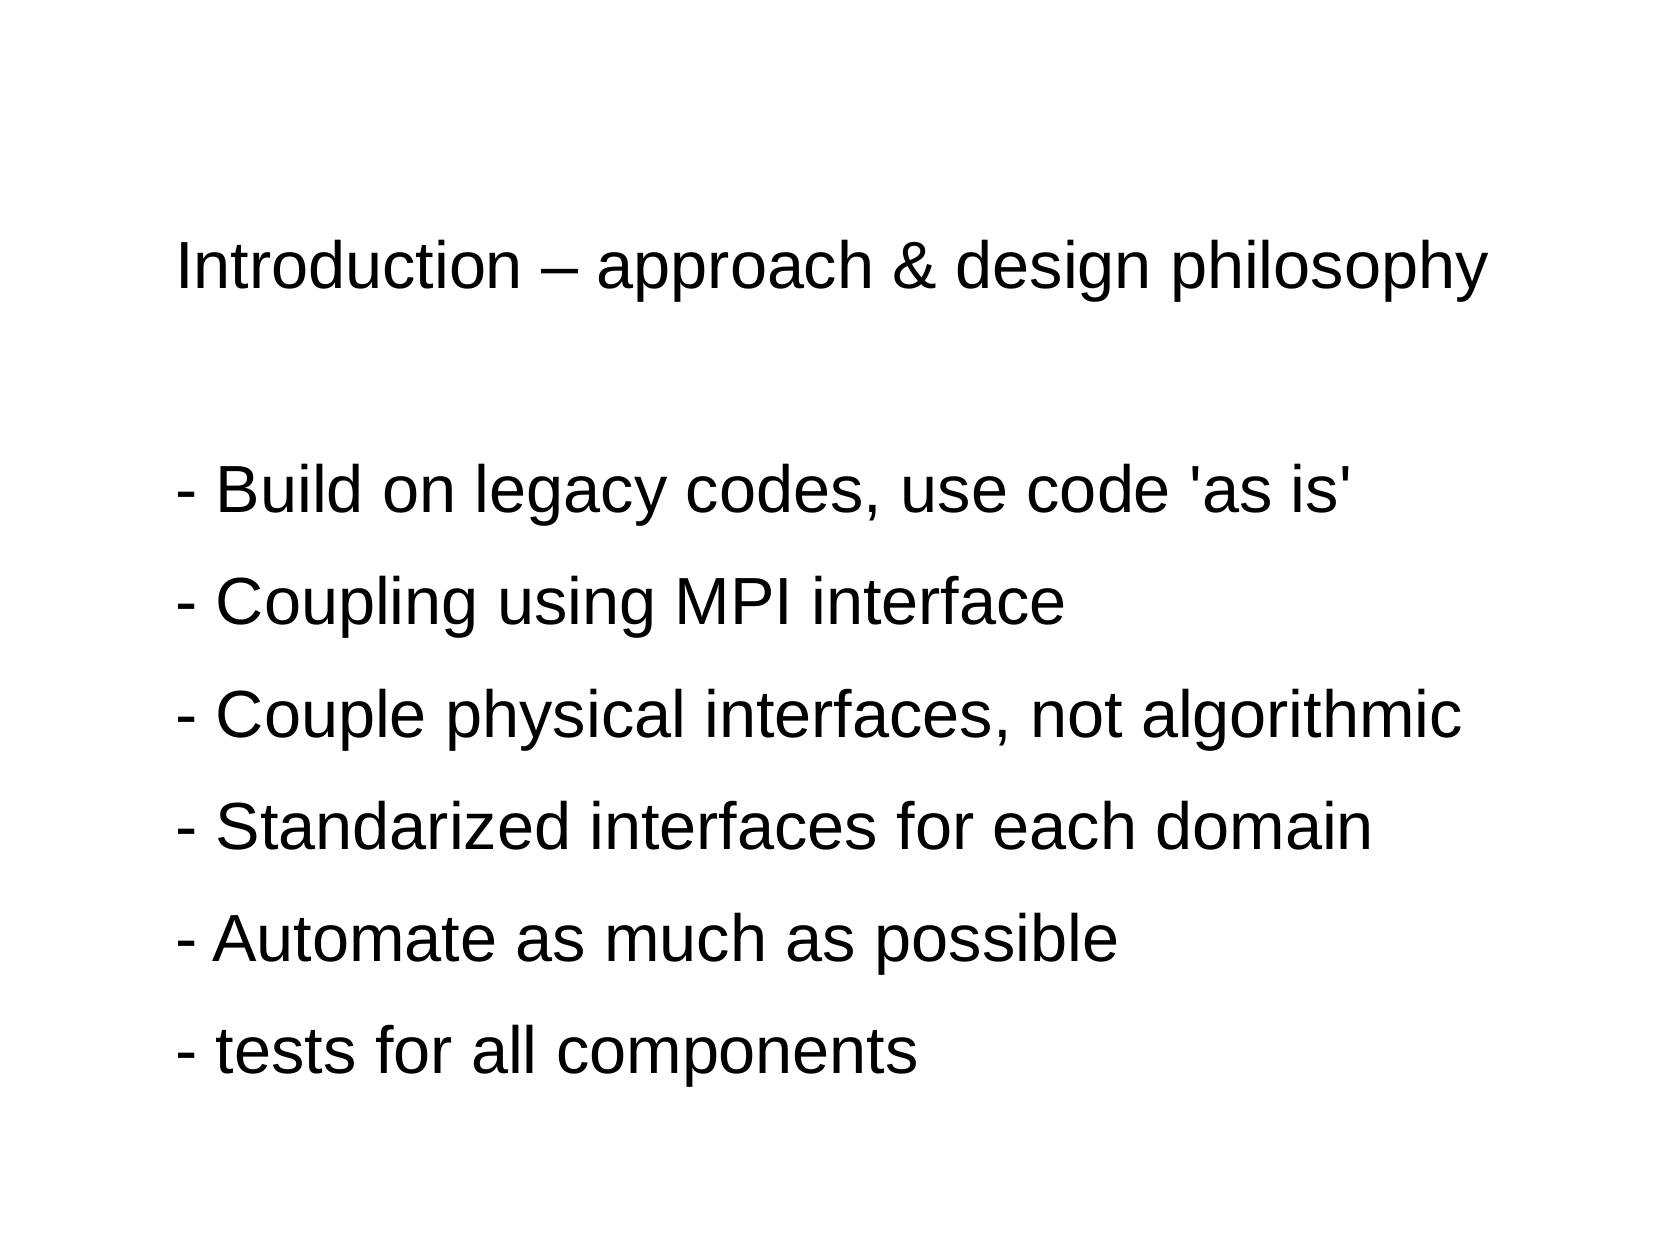

Introduction – approach & design philosophy
- Build on legacy codes, use code 'as is'
- Coupling using MPI interface
- Couple physical interfaces, not algorithmic
- Standarized interfaces for each domain
- Automate as much as possible
- tests for all components